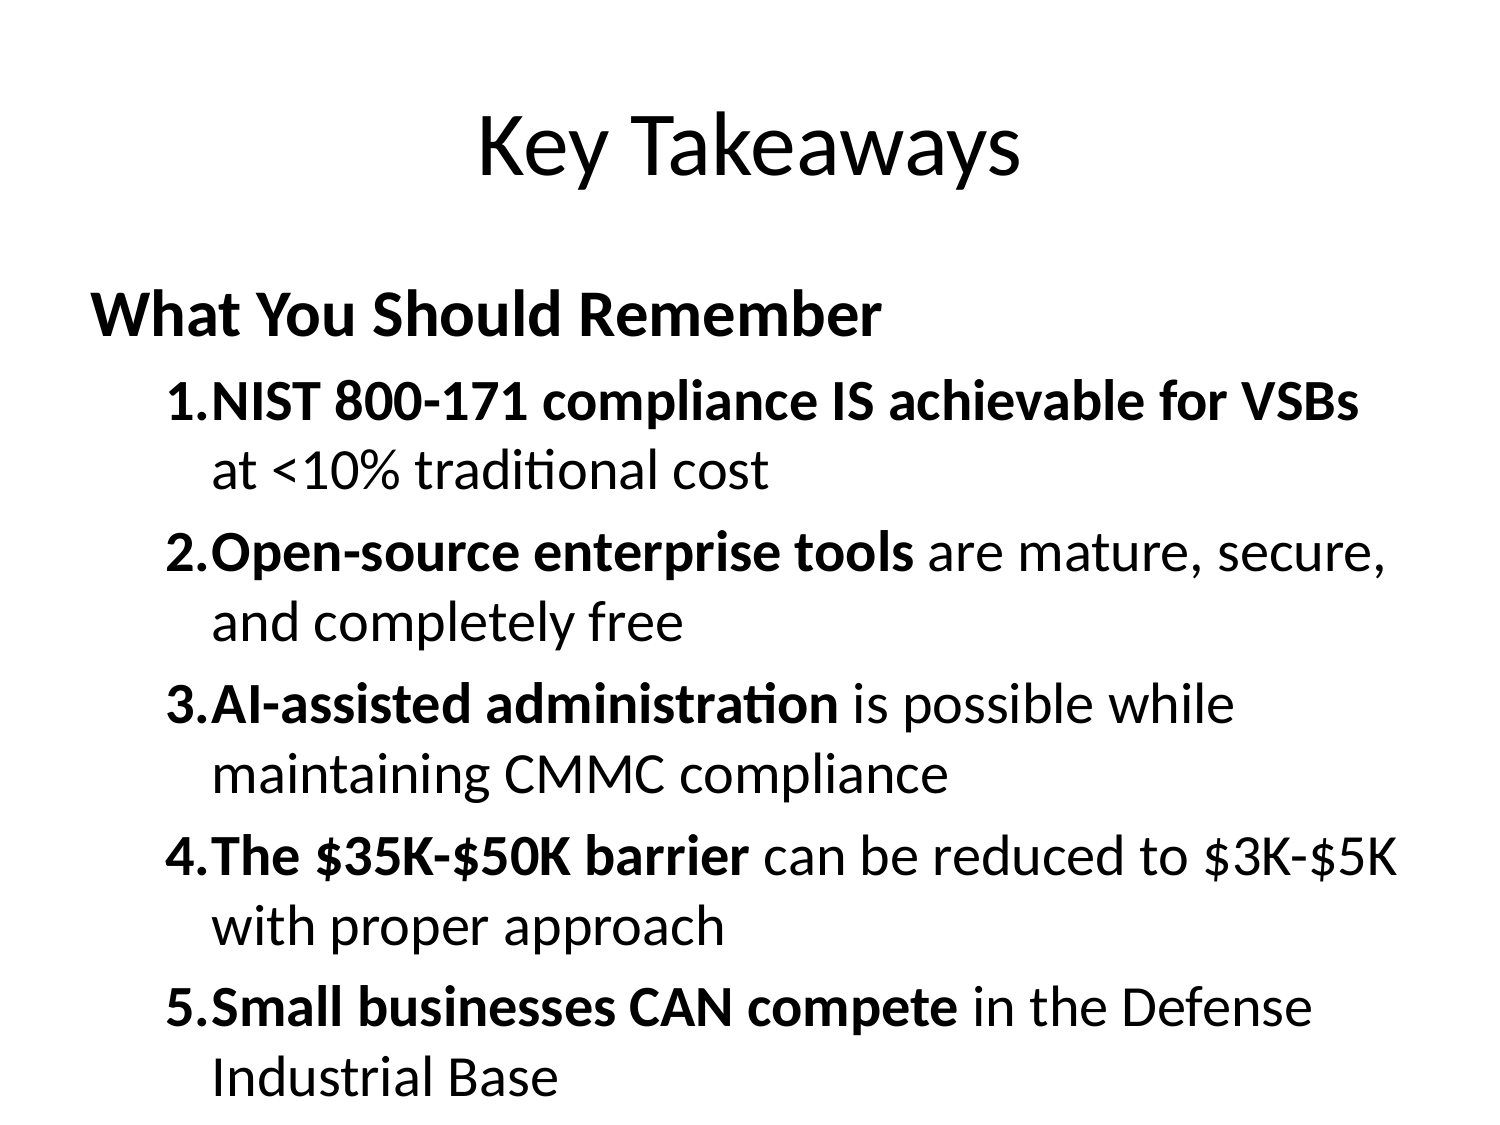

# Key Takeaways
What You Should Remember
NIST 800-171 compliance IS achievable for VSBs at <10% traditional cost
Open-source enterprise tools are mature, secure, and completely free
AI-assisted administration is possible while maintaining CMMC compliance
The $35K-$50K barrier can be reduced to $3K-$5K with proper approach
Small businesses CAN compete in the Defense Industrial Base
The CyberHygiene Project proves it’s possible.